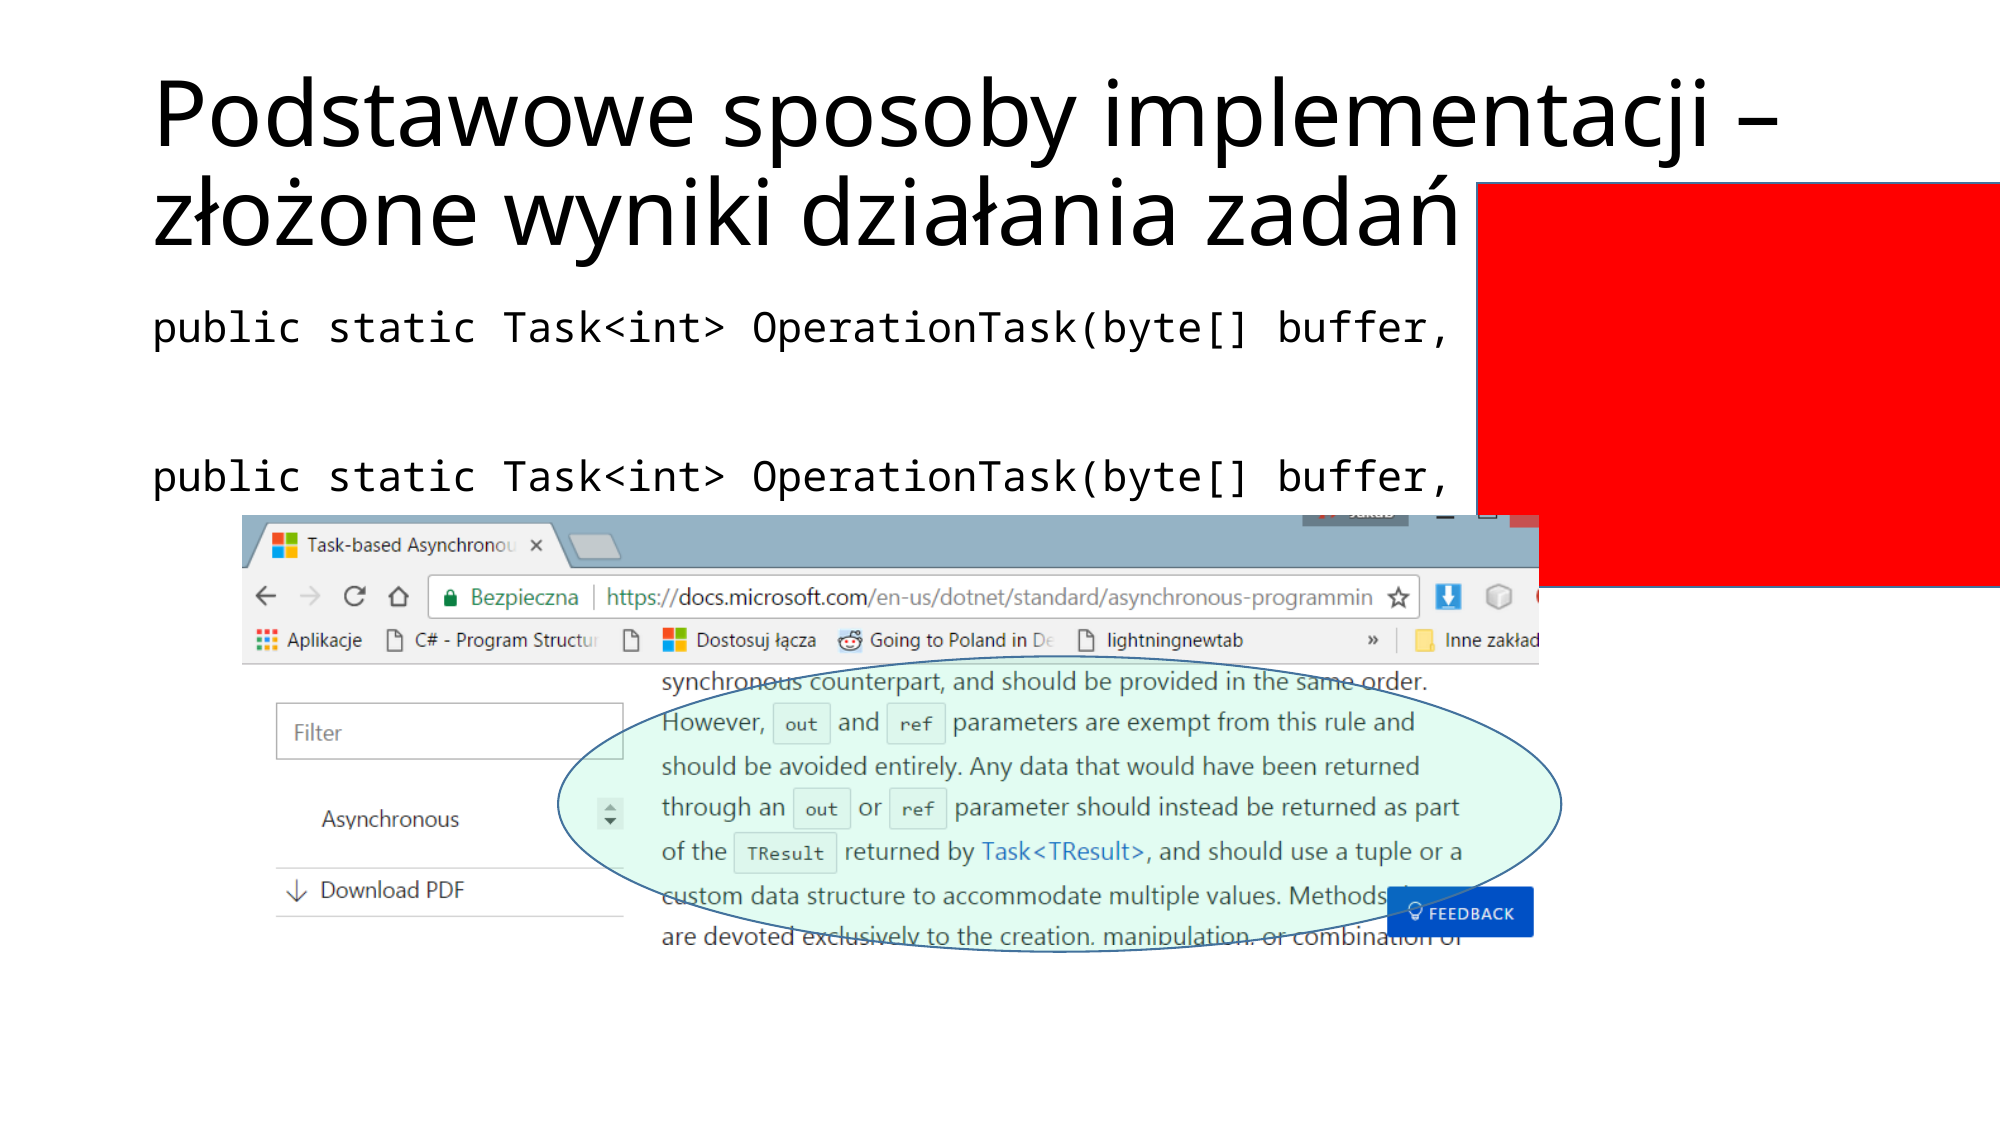

# Podstawowe sposoby implementacji – złożone wyniki działania zadań
public static Task<int> OperationTask(byte[] buffer, out int i)
public static Task<int> OperationTask(byte[] buffer, ref int i)